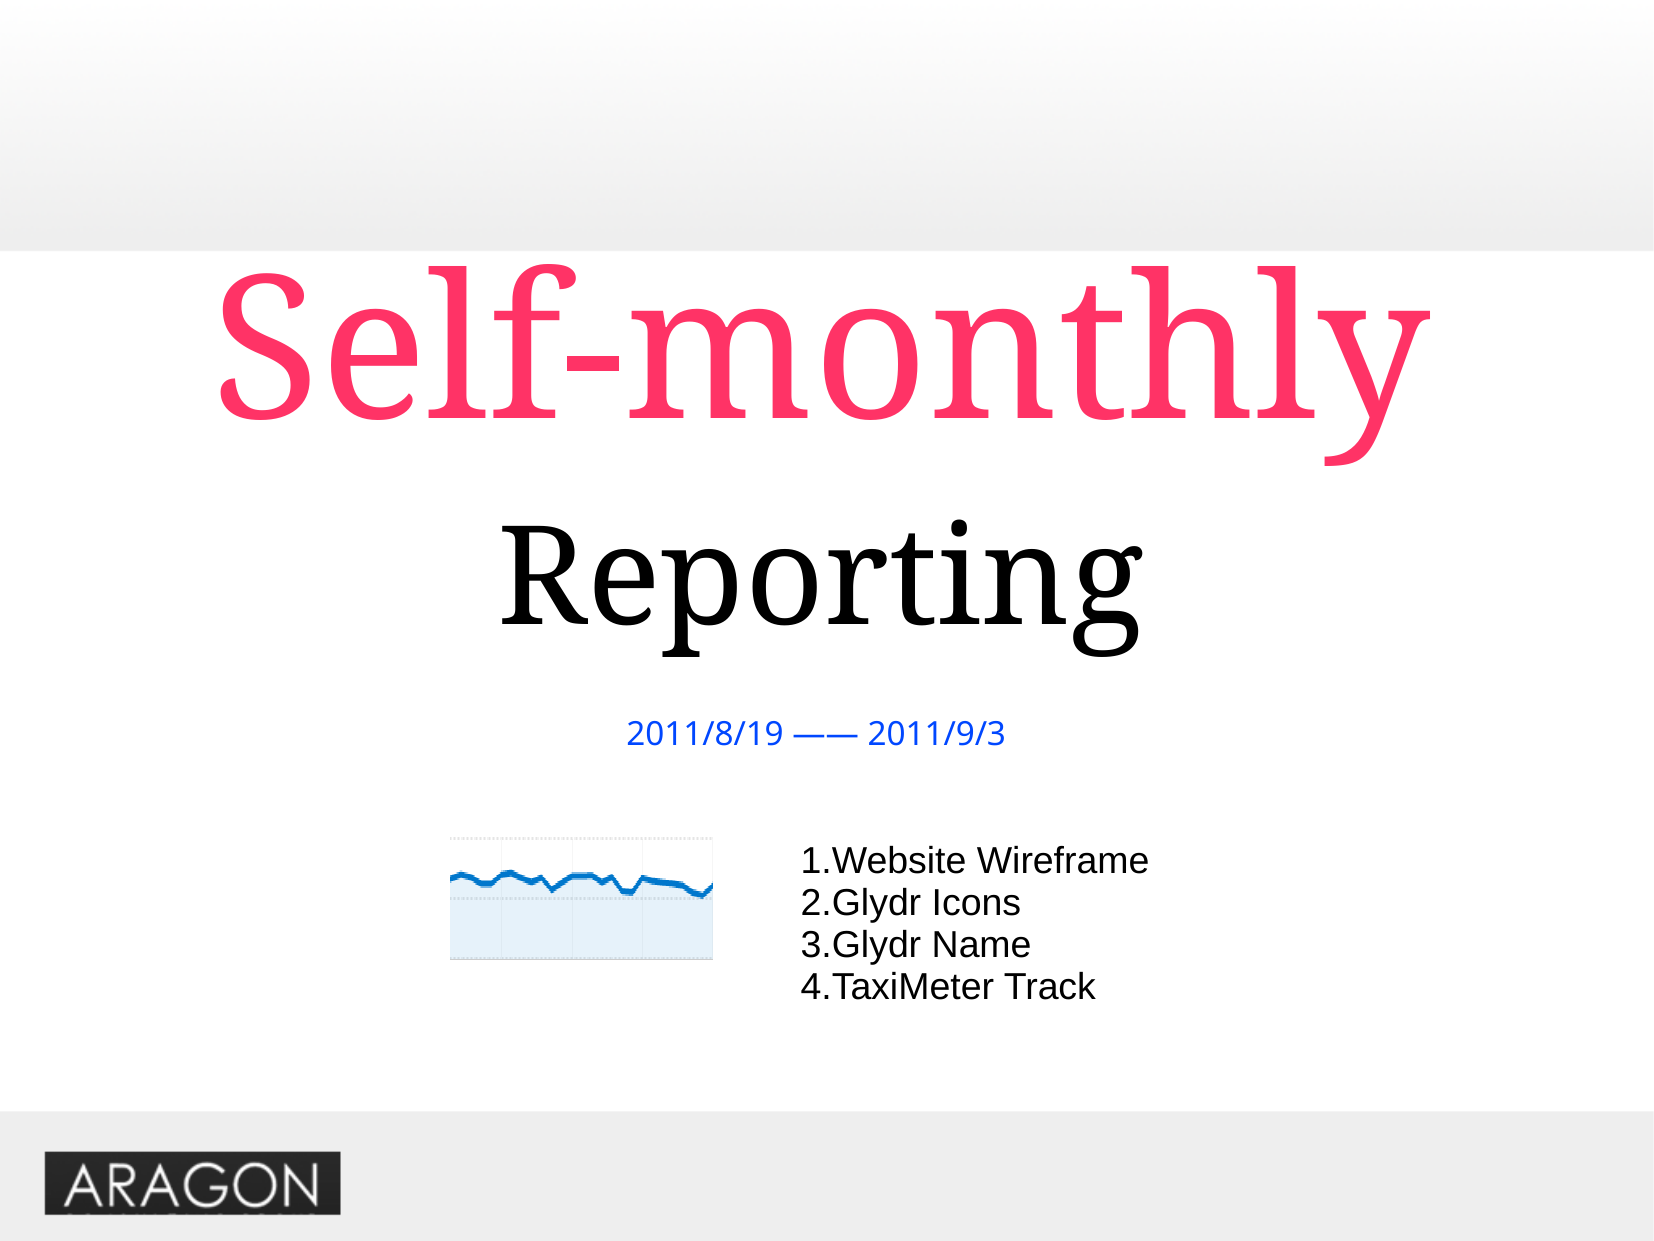

# Self-monthly Reporting
2011/8/19 —— 2011/9/3
Website Wireframe
Glydr Icons
Glydr Name
TaxiMeter Track